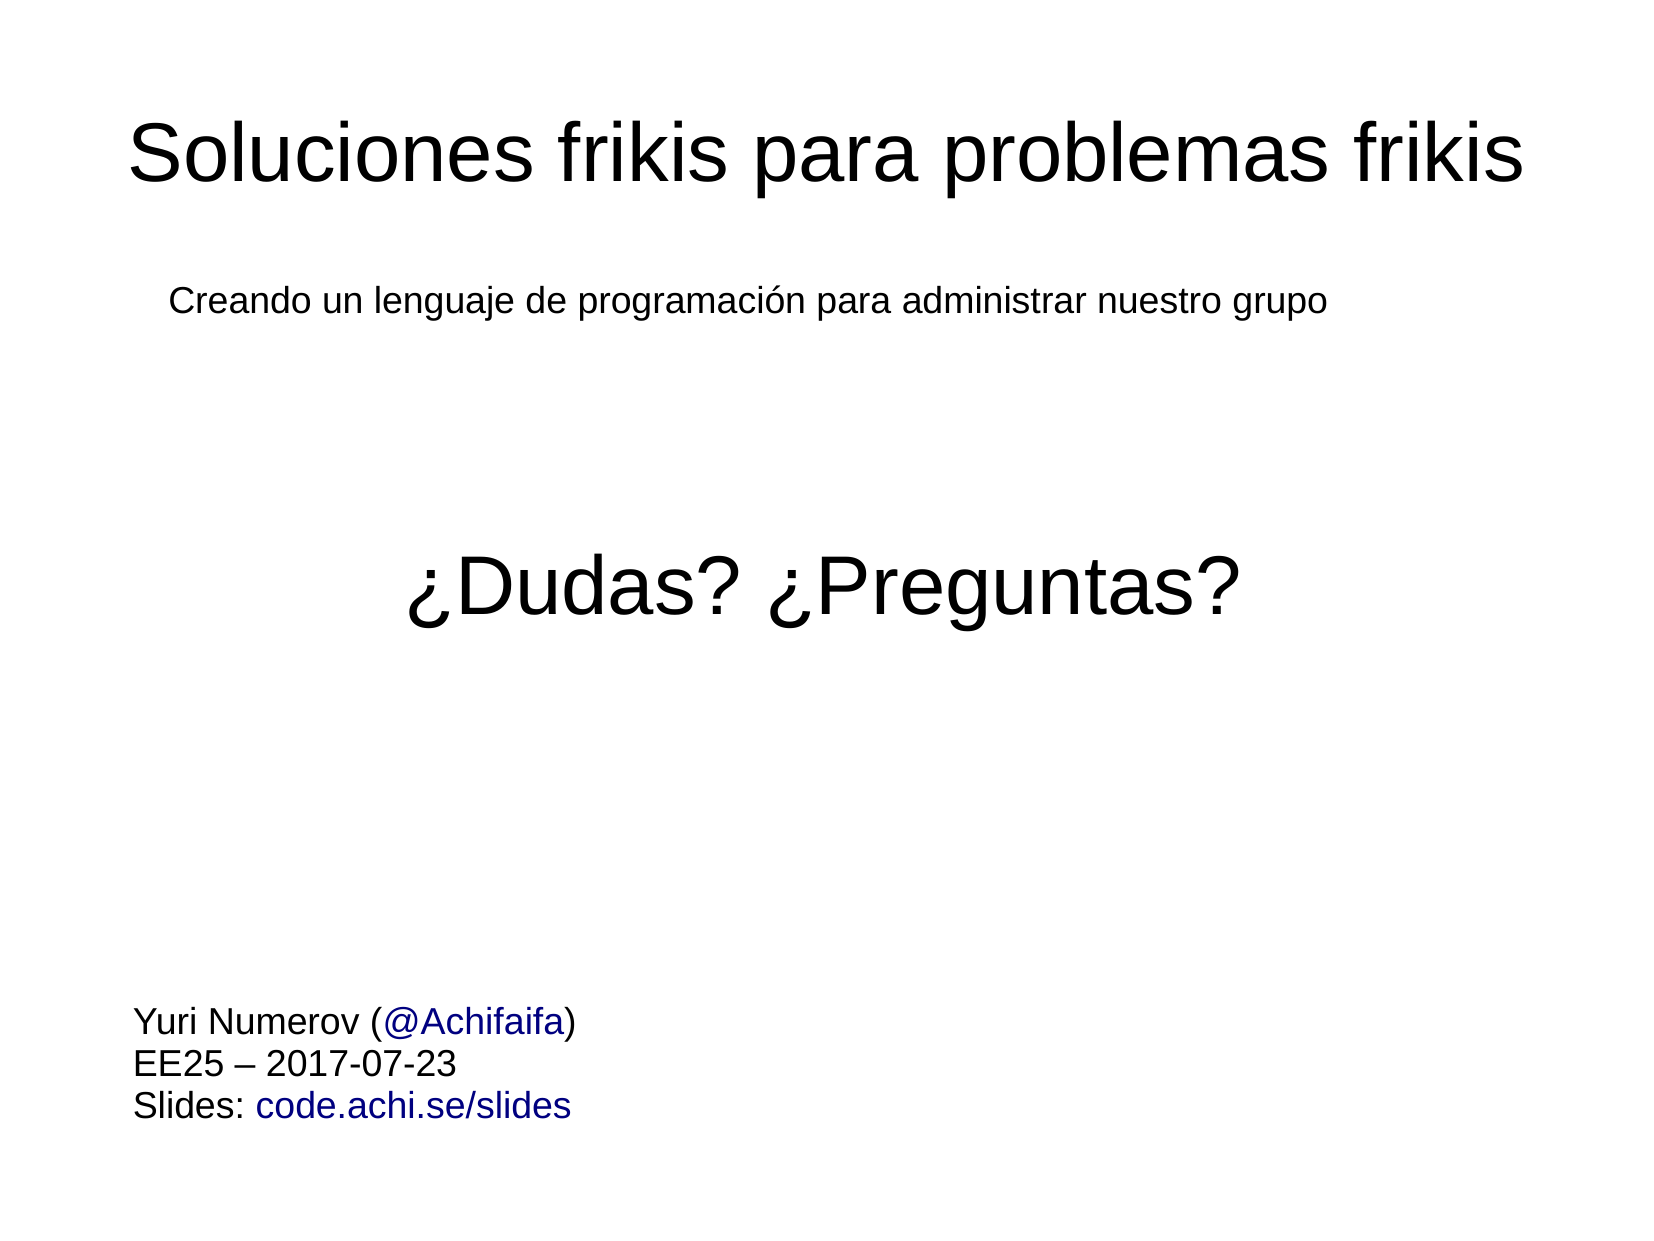

# Soluciones frikis para problemas frikis
Creando un lenguaje de programación para administrar nuestro grupo
¿Dudas? ¿Preguntas?
Yuri Numerov (@Achifaifa)
EE25 – 2017-07-23
Slides: code.achi.se/slides